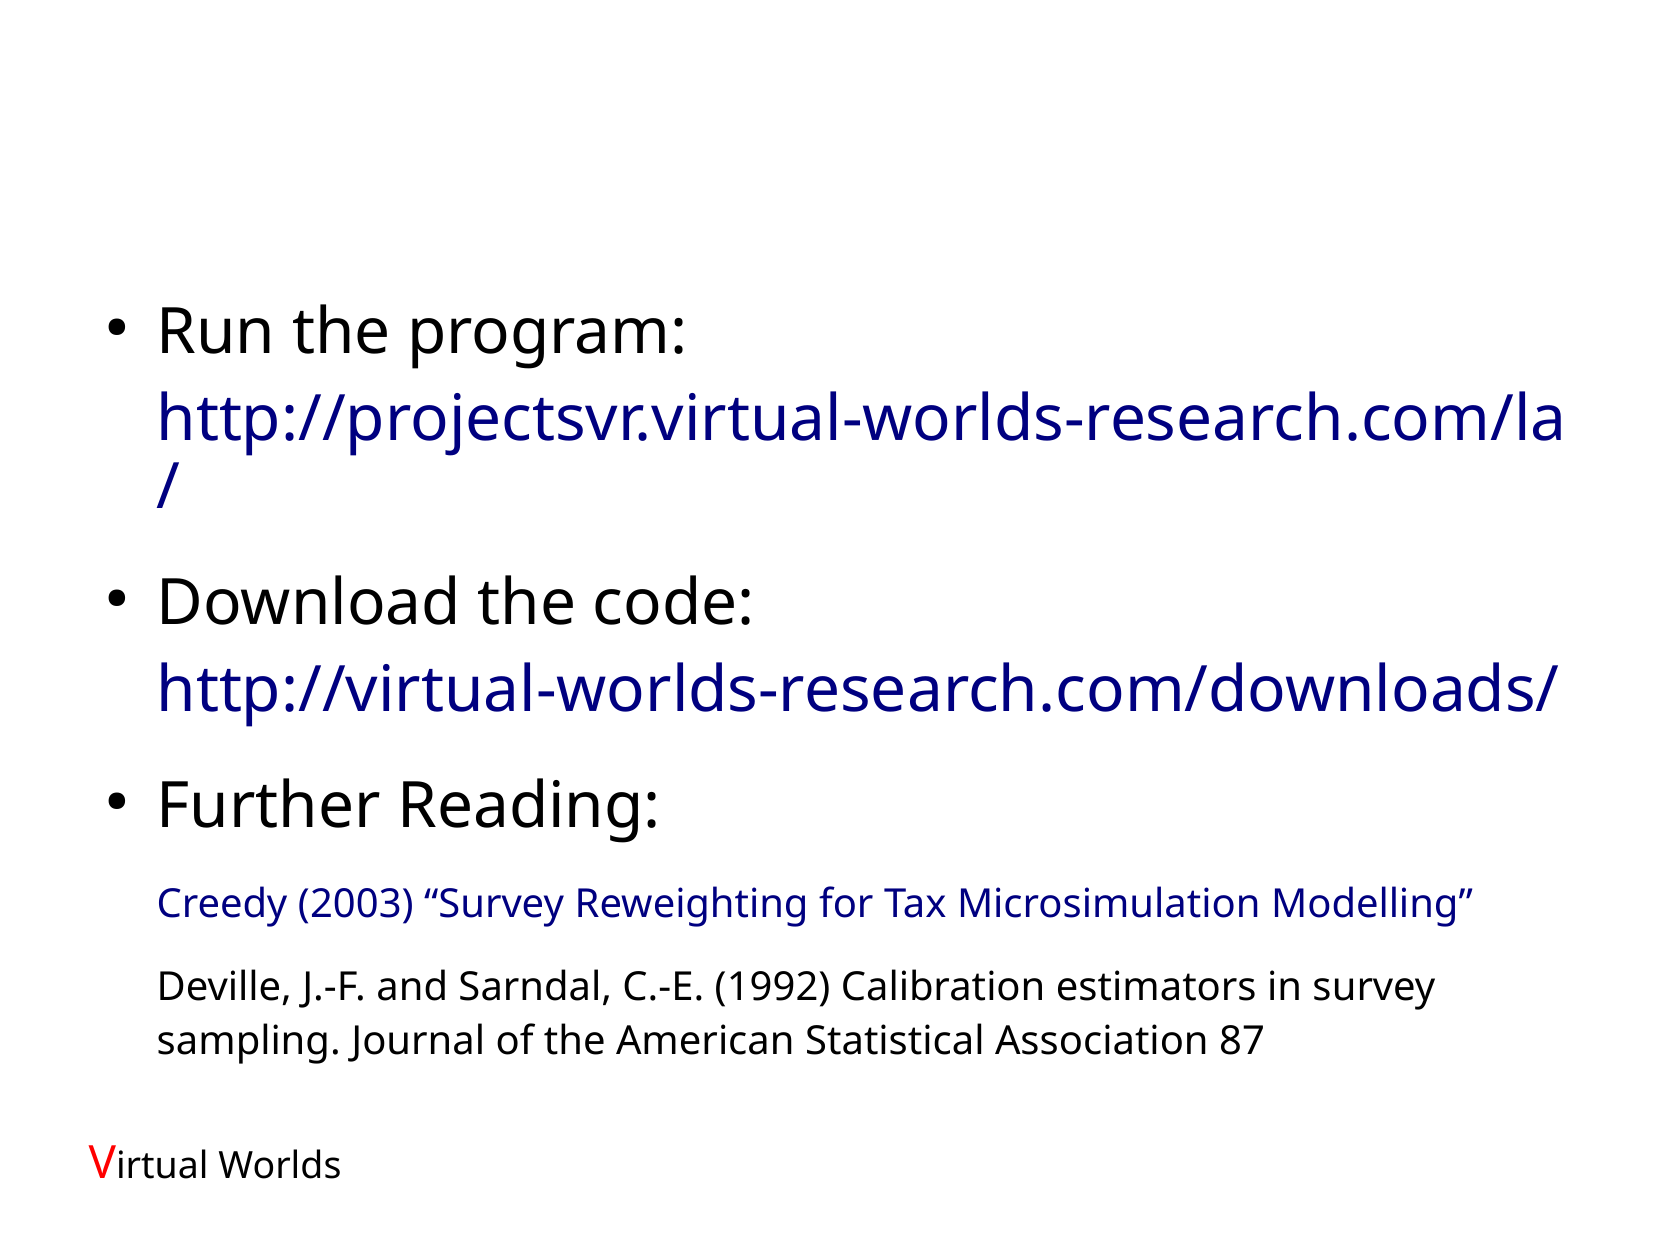

#
Run the program:http://projectsvr.virtual-worlds-research.com/la/
Download the code:http://virtual-worlds-research.com/downloads/
Further Reading:
Creedy (2003) “Survey Reweighting for Tax Microsimulation Modelling”
Deville, J.-F. and Sarndal, C.-E. (1992) Calibration estimators in survey sampling. Journal of the American Statistical Association 87